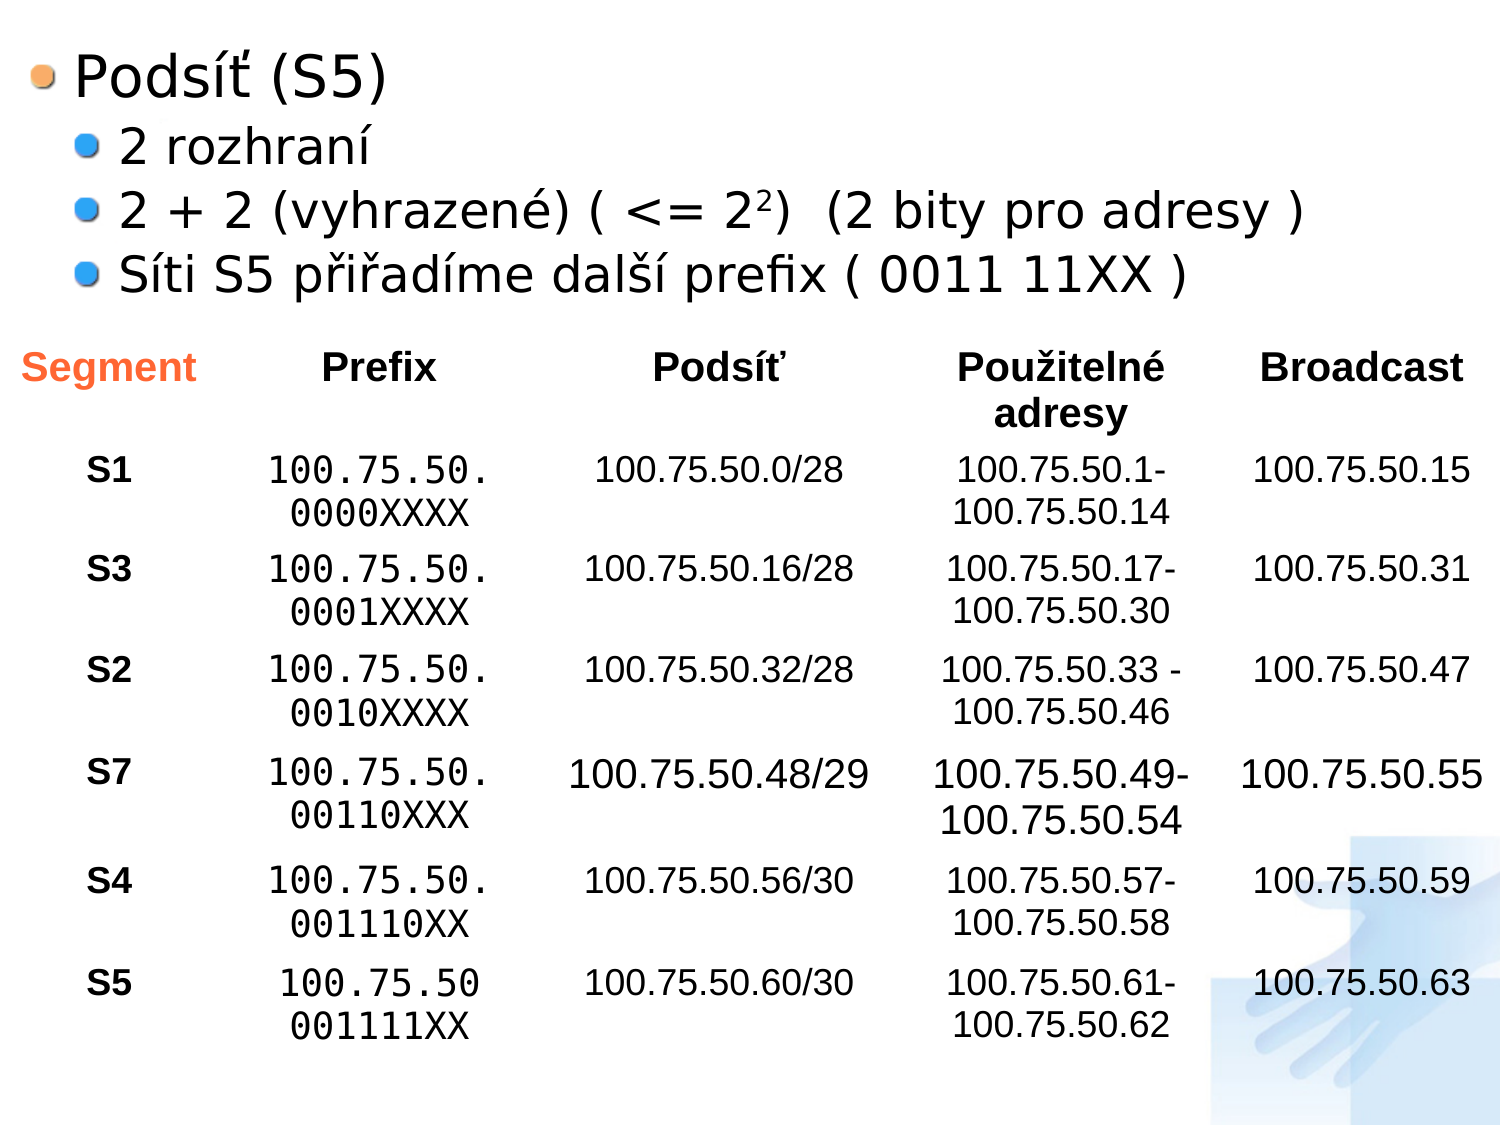

# Podsíť (S5)
2 rozhraní
2 + 2 (vyhrazené) ( <= 22) (2 bity pro adresy )
Síti S5 přiřadíme další prefix ( 0011 11XX )
| Segment | Prefix | Podsíť | Použitelné adresy | Broadcast |
| --- | --- | --- | --- | --- |
| S1 | 100.75.50. 0000XXXX | 100.75.50.0/28 | 100.75.50.1-100.75.50.14 | 100.75.50.15 |
| S3 | 100.75.50. 0001XXXX | 100.75.50.16/28 | 100.75.50.17-100.75.50.30 | 100.75.50.31 |
| S2 | 100.75.50. 0010XXXX | 100.75.50.32/28 | 100.75.50.33 - 100.75.50.46 | 100.75.50.47 |
| S7 | 100.75.50. 00110XXX | 100.75.50.48/29 | 100.75.50.49- 100.75.50.54 | 100.75.50.55 |
| S4 | 100.75.50. 001110XX | 100.75.50.56/30 | 100.75.50.57-100.75.50.58 | 100.75.50.59 |
| S5 | 100.75.50 001111XX | 100.75.50.60/30 | 100.75.50.61-100.75.50.62 | 100.75.50.63 |